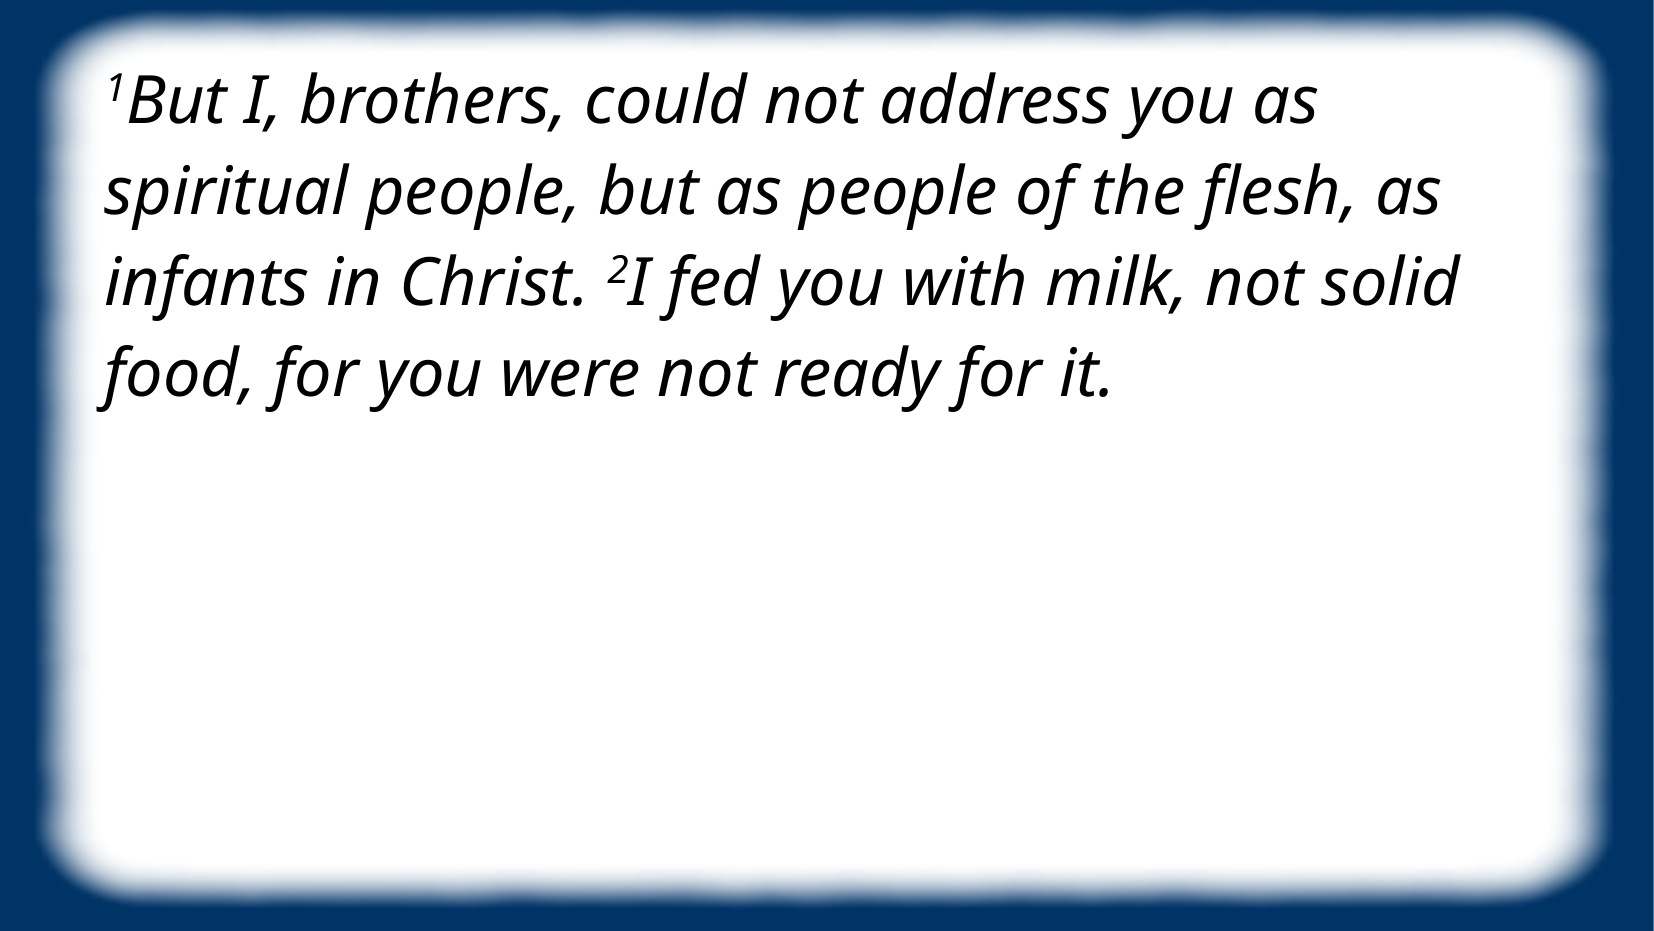

1But I, brothers, could not address you as spiritual people, but as people of the flesh, as infants in Christ. 2I fed you with milk, not solid food, for you were not ready for it.